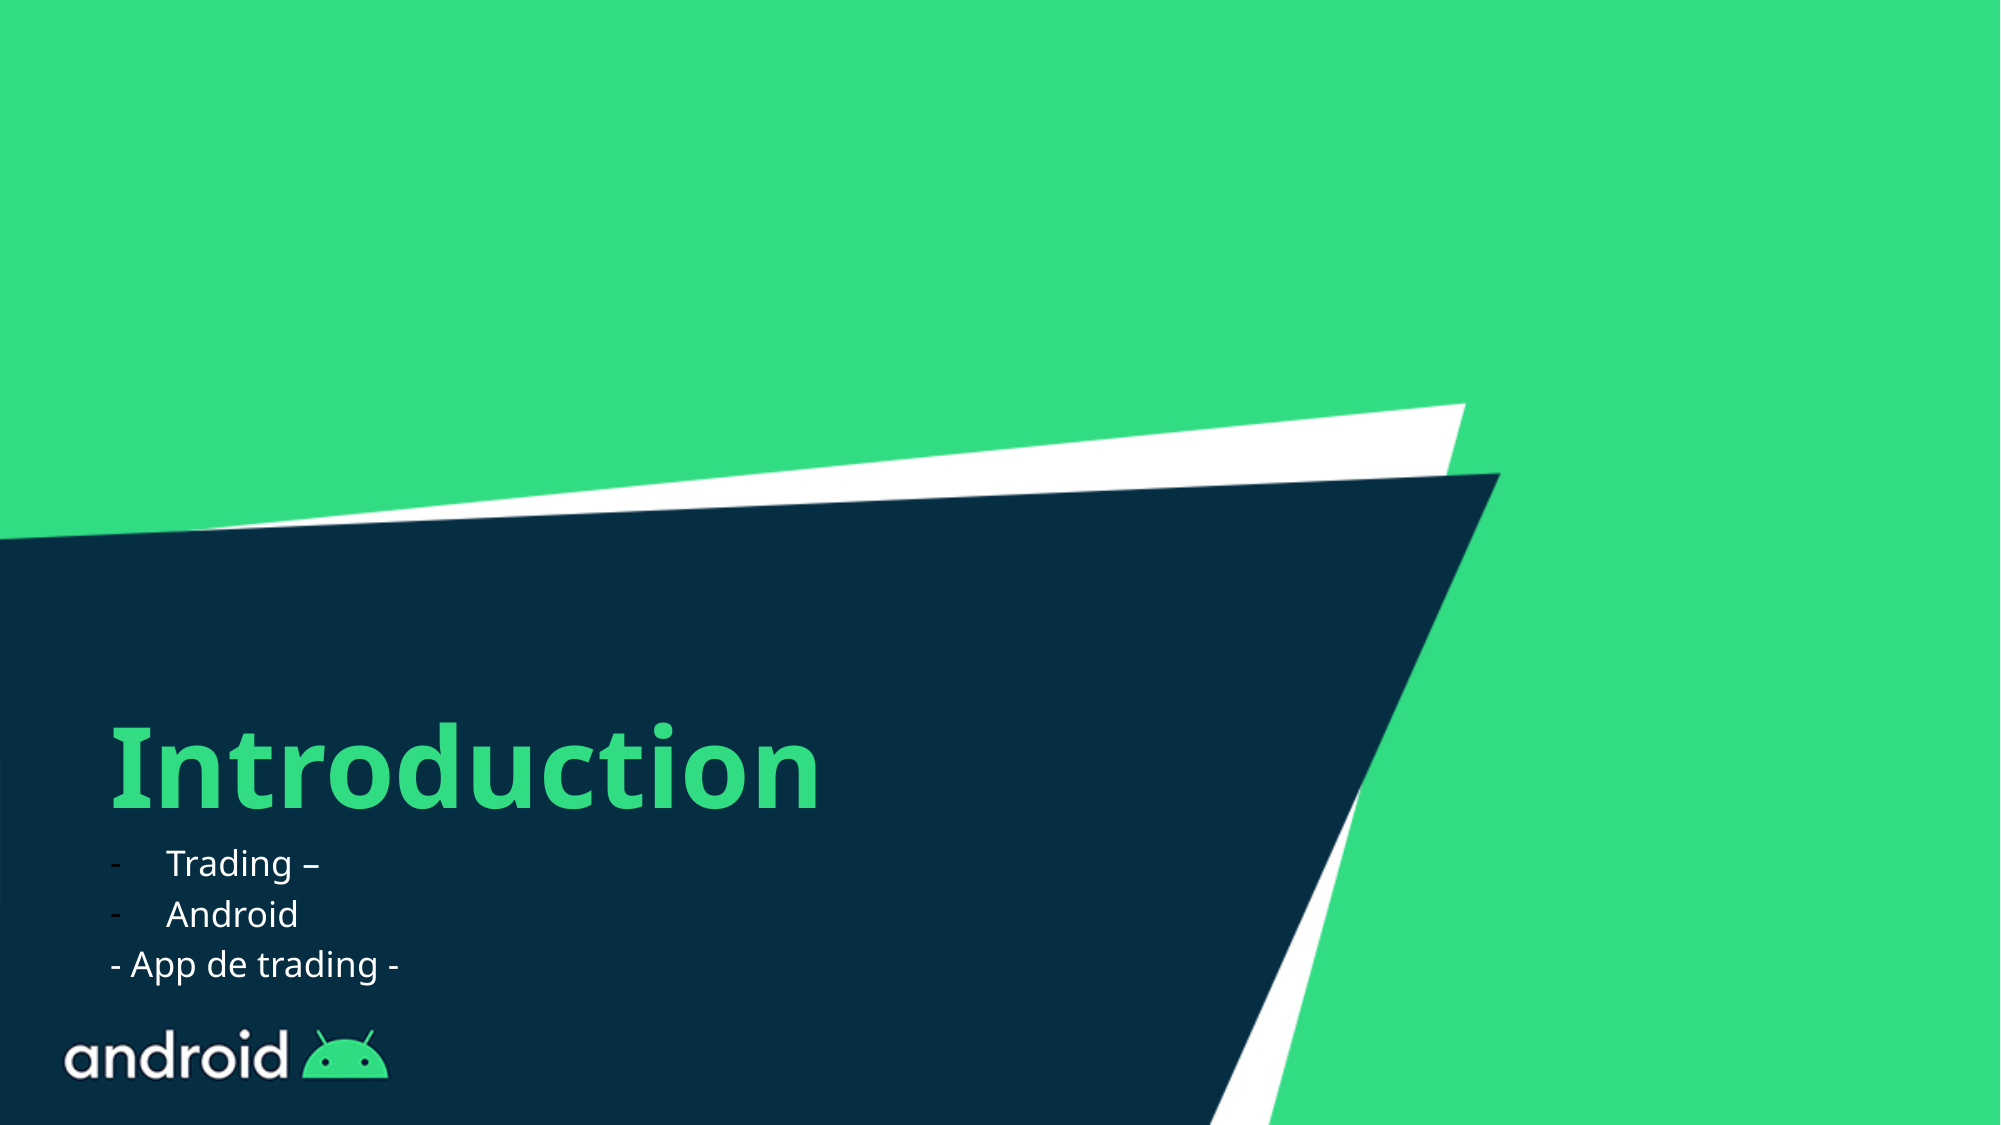

# Introduction
Trading –
Android
- App de trading -